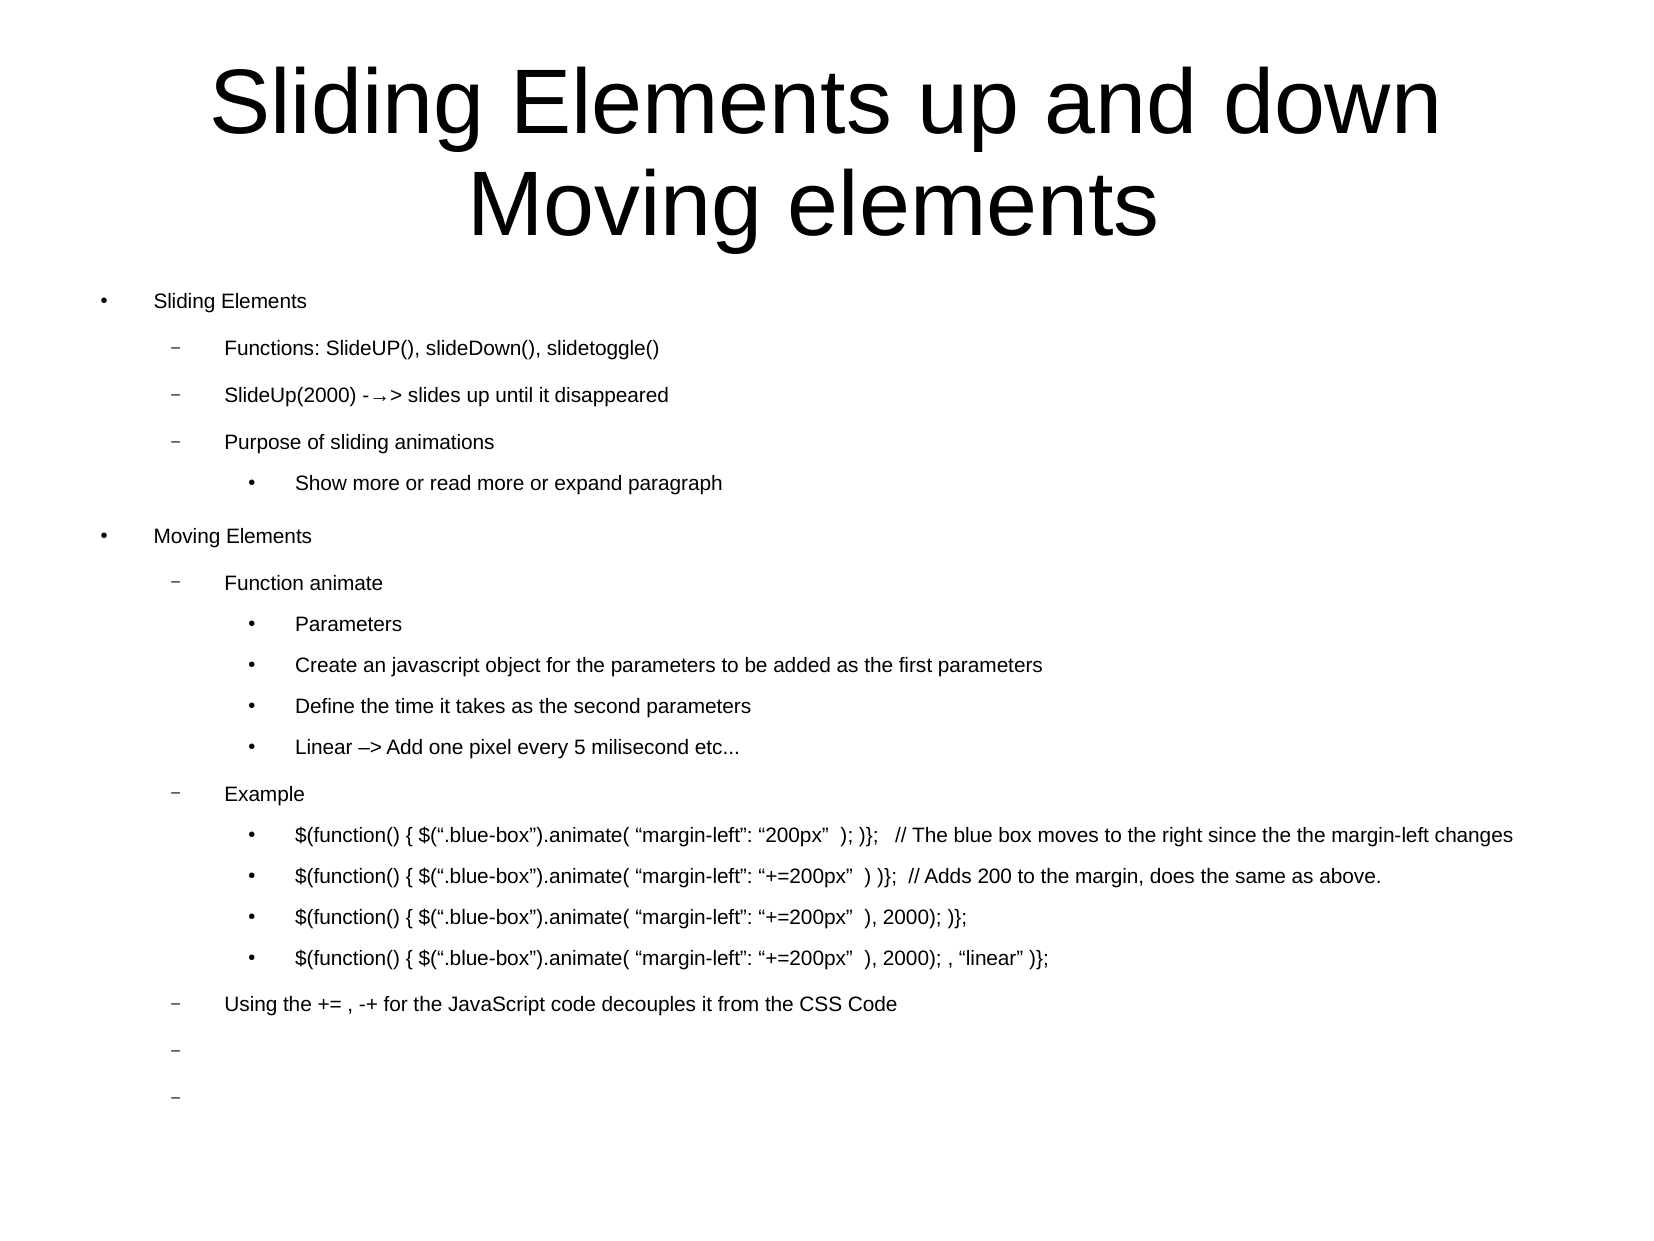

# Sliding Elements up and down Moving elements
Sliding Elements
Functions: SlideUP(), slideDown(), slidetoggle()
SlideUp(2000) -→> slides up until it disappeared
Purpose of sliding animations
Show more or read more or expand paragraph
Moving Elements
Function animate
Parameters
Create an javascript object for the parameters to be added as the first parameters
Define the time it takes as the second parameters
Linear –> Add one pixel every 5 milisecond etc...
Example
$(function() { $(“.blue-box”).animate( “margin-left”: “200px” ); )}; 	// The blue box moves to the right since the the margin-left changes
$(function() { $(“.blue-box”).animate( “margin-left”: “+=200px” ) )}; // Adds 200 to the margin, does the same as above.
$(function() { $(“.blue-box”).animate( “margin-left”: “+=200px” ), 2000); )};
$(function() { $(“.blue-box”).animate( “margin-left”: “+=200px” ), 2000); , “linear” )};
Using the += , -+ for the JavaScript code decouples it from the CSS Code